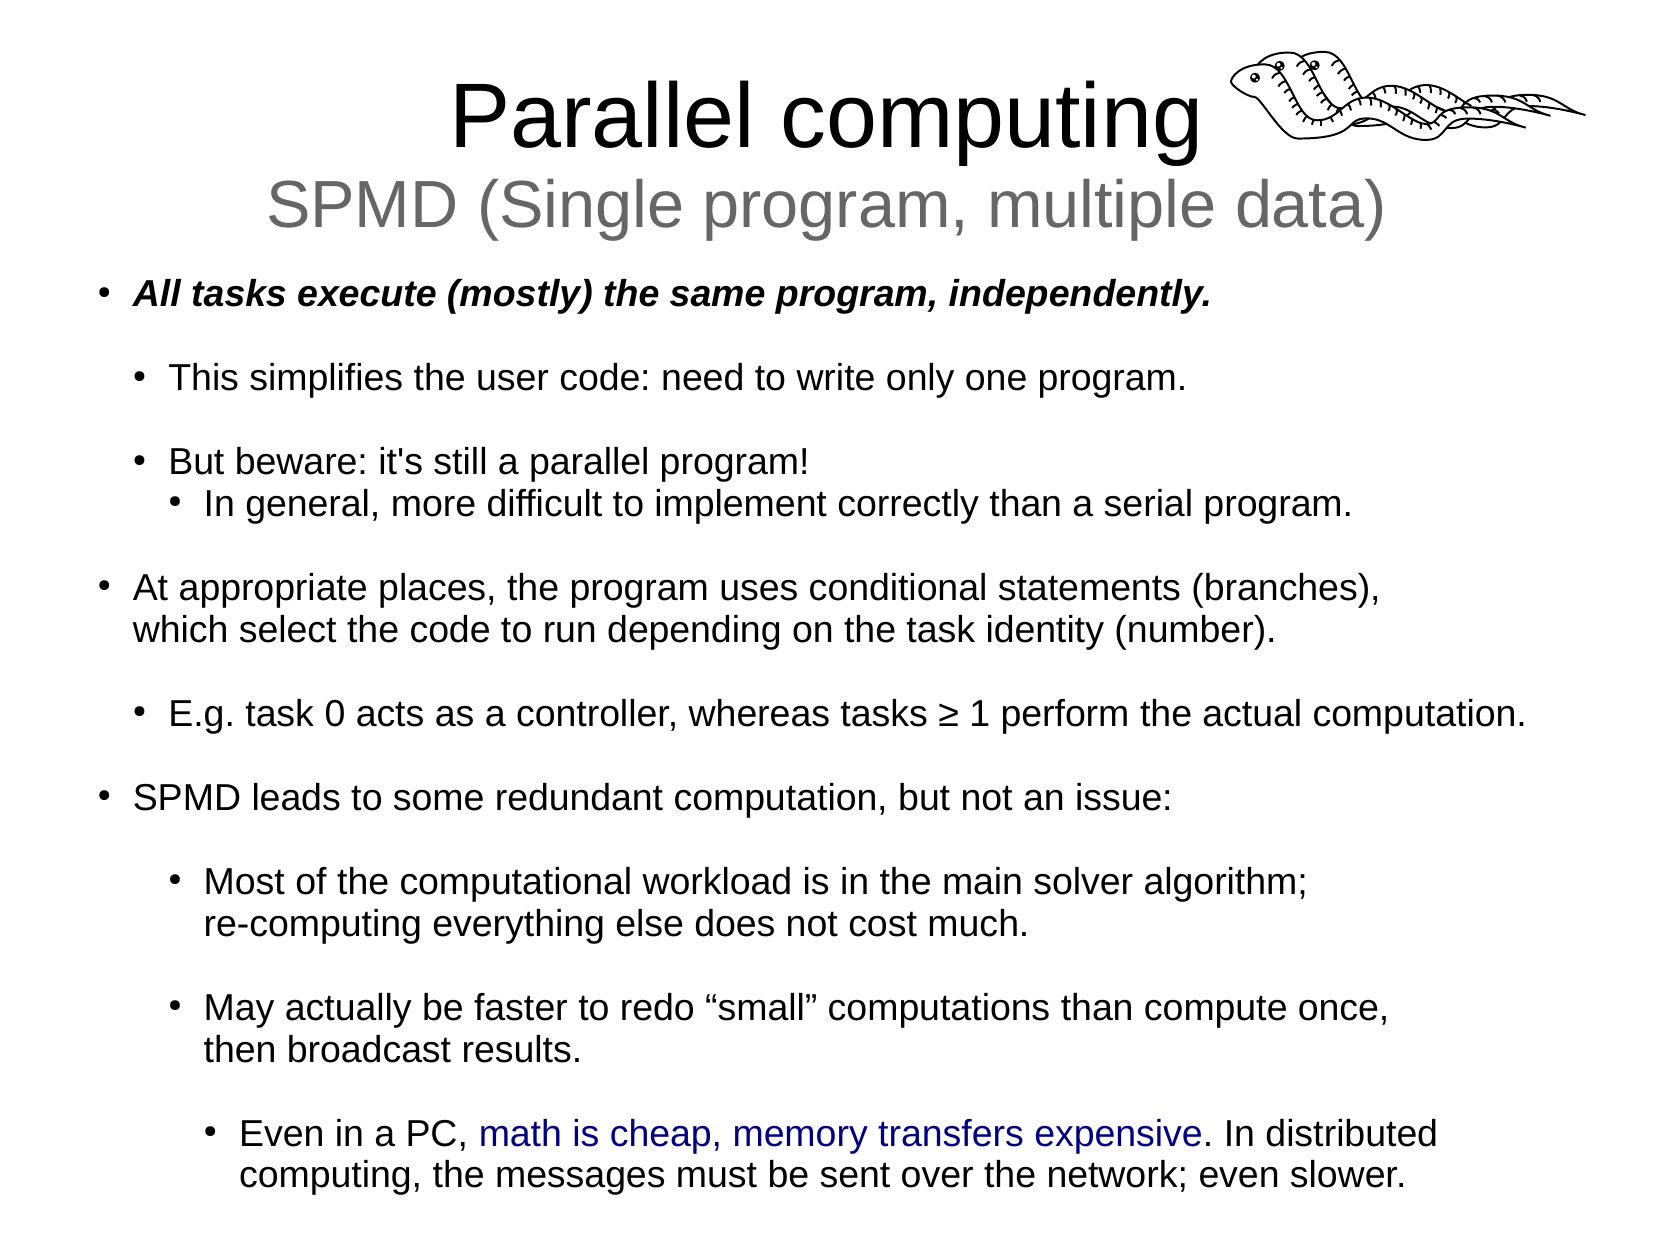

# Parallel computing SPMD (Single program, multiple data)
All tasks execute (mostly) the same program, independently.
This simplifies the user code: need to write only one program.
But beware: it's still a parallel program!
In general, more difficult to implement correctly than a serial program.
At appropriate places, the program uses conditional statements (branches),
which select the code to run depending on the task identity (number).
E.g. task 0 acts as a controller, whereas tasks ≥ 1 perform the actual computation.
SPMD leads to some redundant computation, but not an issue:
Most of the computational workload is in the main solver algorithm;
re-computing everything else does not cost much.
May actually be faster to redo “small” computations than compute once,
then broadcast results.
Even in a PC, math is cheap, memory transfers expensive. In distributed computing, the messages must be sent over the network; even slower.